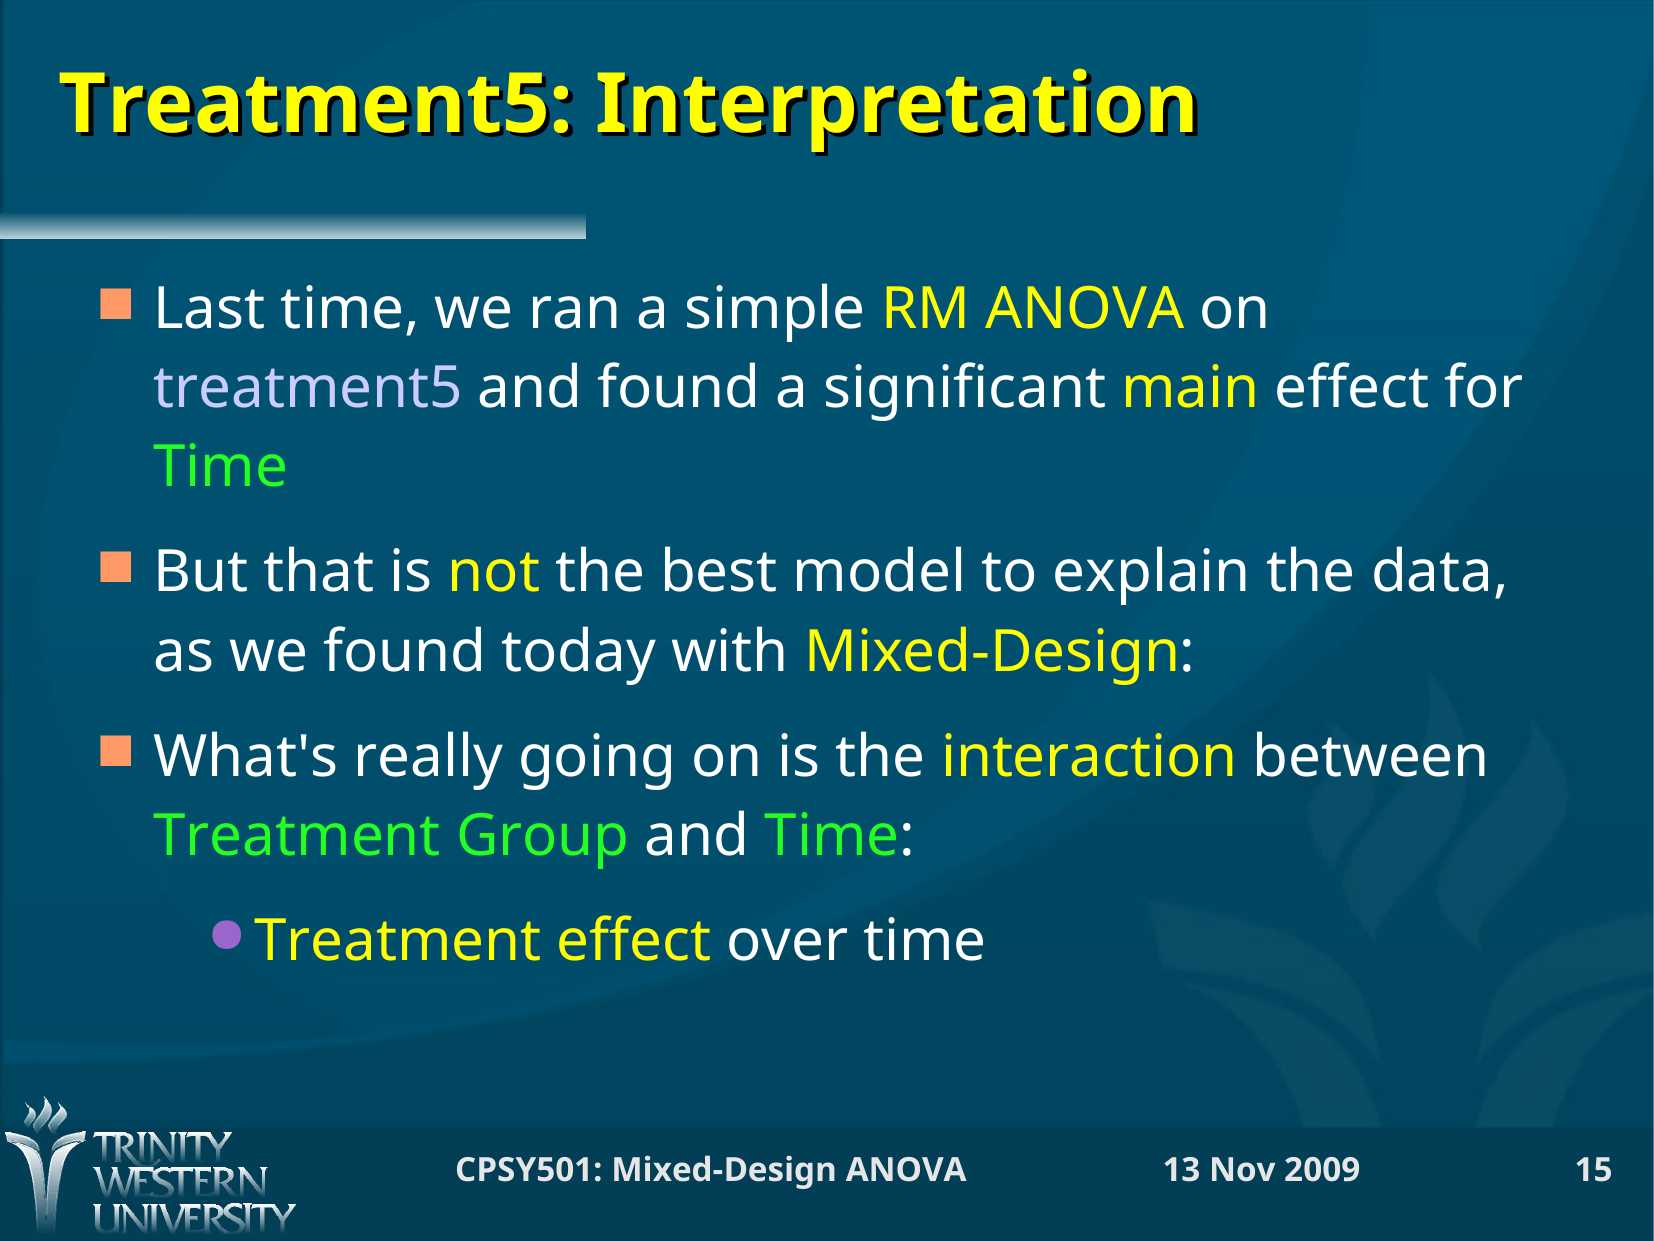

# Treatment5: Interpretation
Last time, we ran a simple RM ANOVA on treatment5 and found a significant main effect for Time
But that is not the best model to explain the data, as we found today with Mixed-Design:
What's really going on is the interaction between Treatment Group and Time:
Treatment effect over time
CPSY501: Mixed-Design ANOVA
13 Nov 2009
15